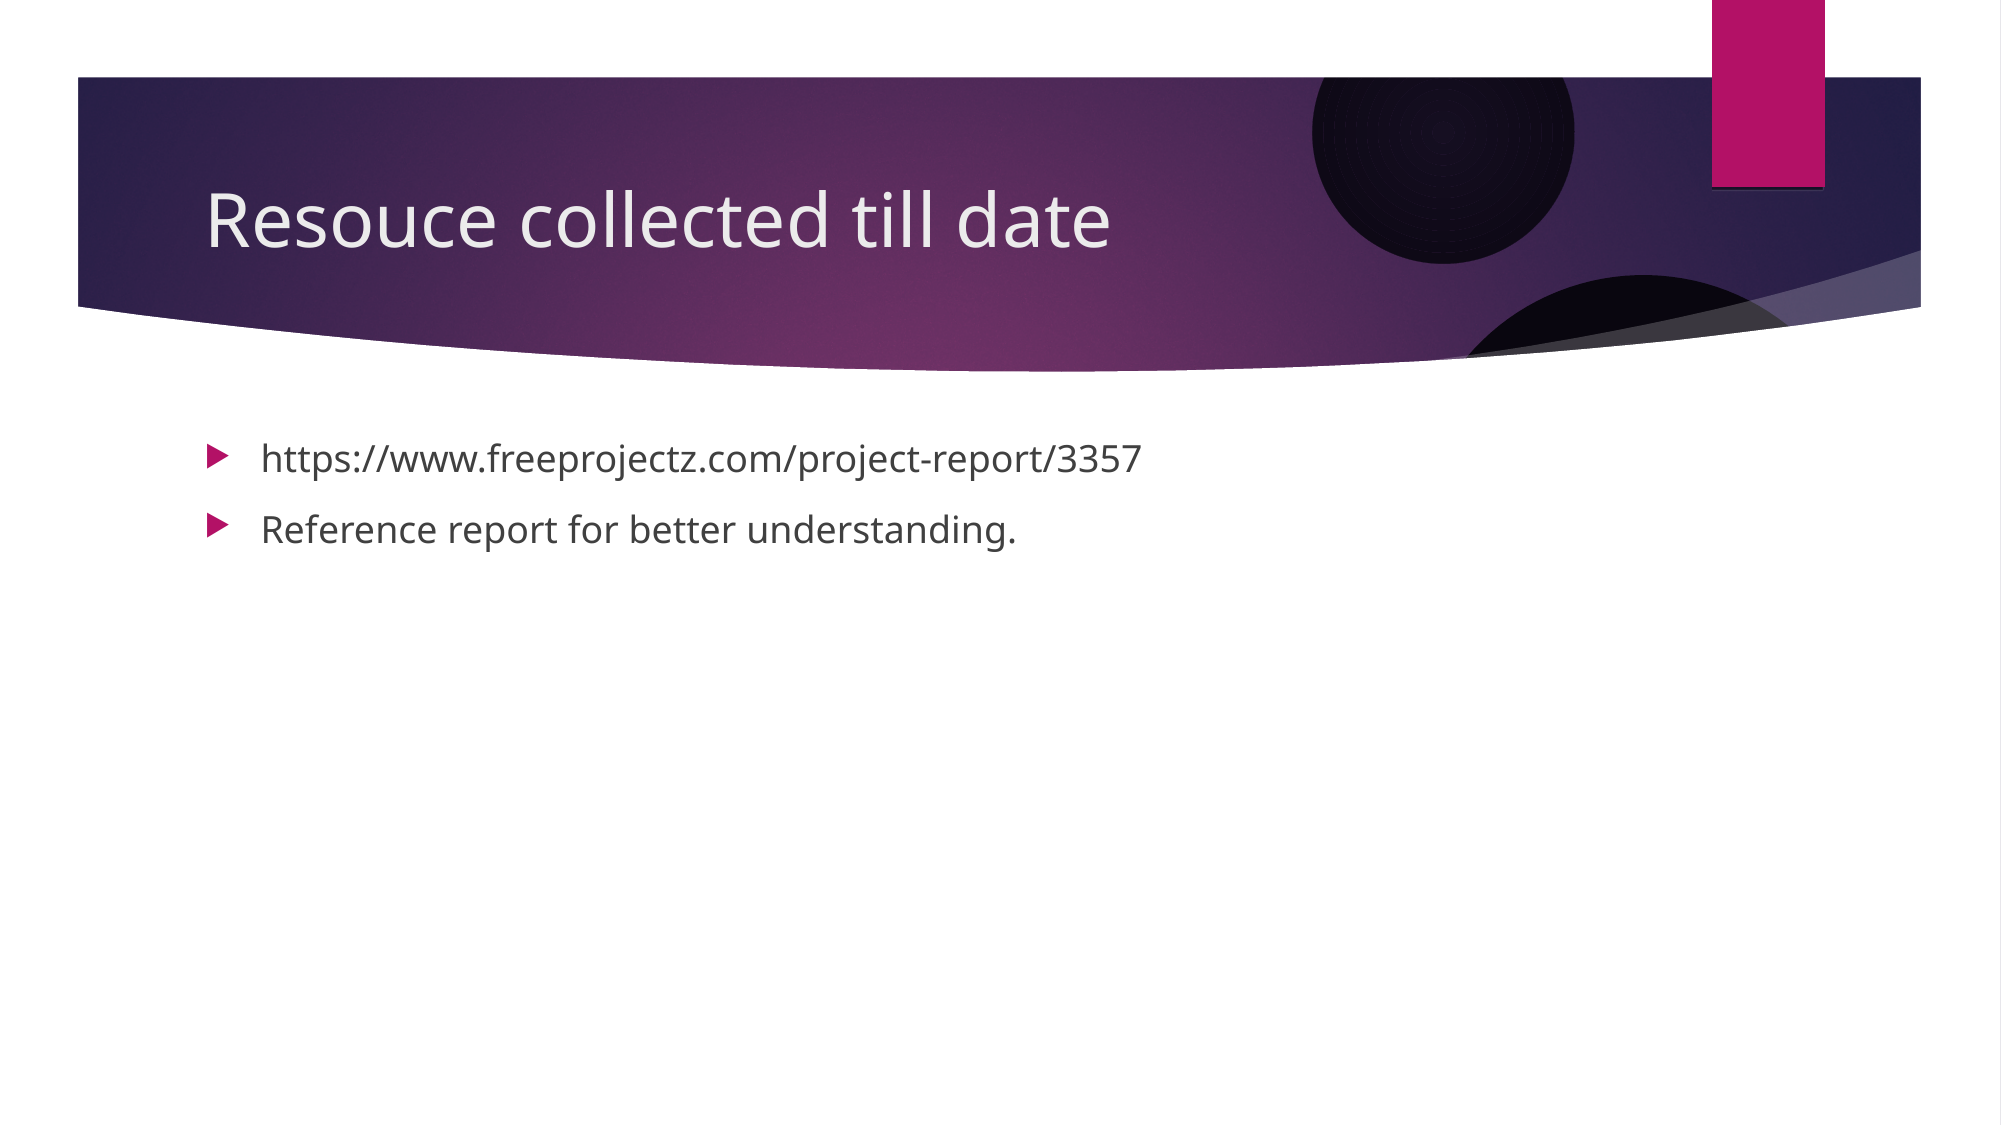

# Resouce collected till date
https://www.freeprojectz.com/project-report/3357
Reference report for better understanding.